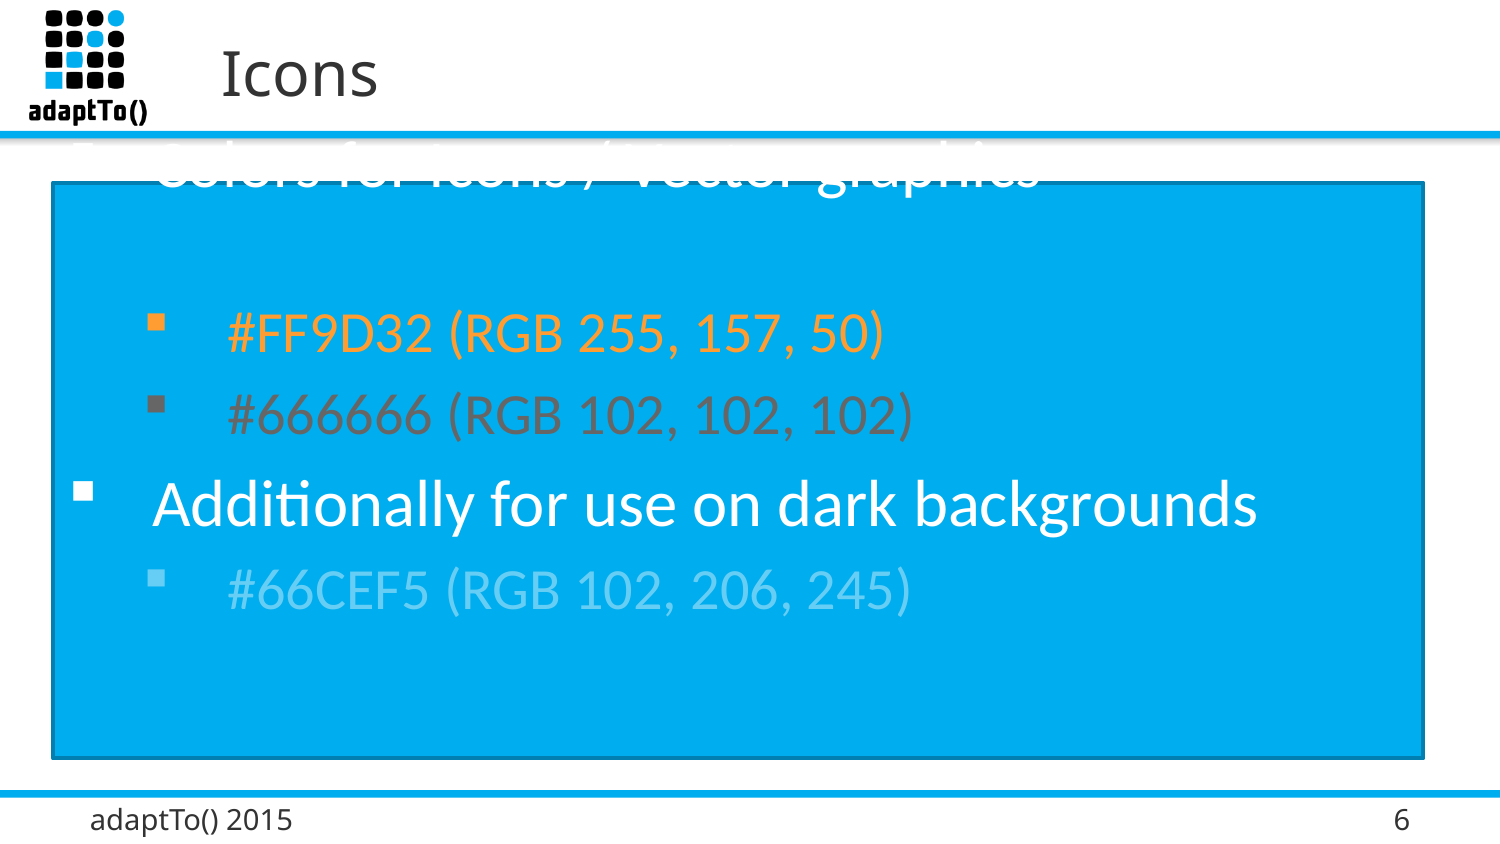

# Icons
Colors for Icons / Vector graphics
#00ADEE (RGB 0, 173, 238)
#FF9D32 (RGB 255, 157, 50)
#666666 (RGB 102, 102, 102)
Additionally for use on dark backgrounds
#66CEF5 (RGB 102, 206, 245)
adaptTo() 2015